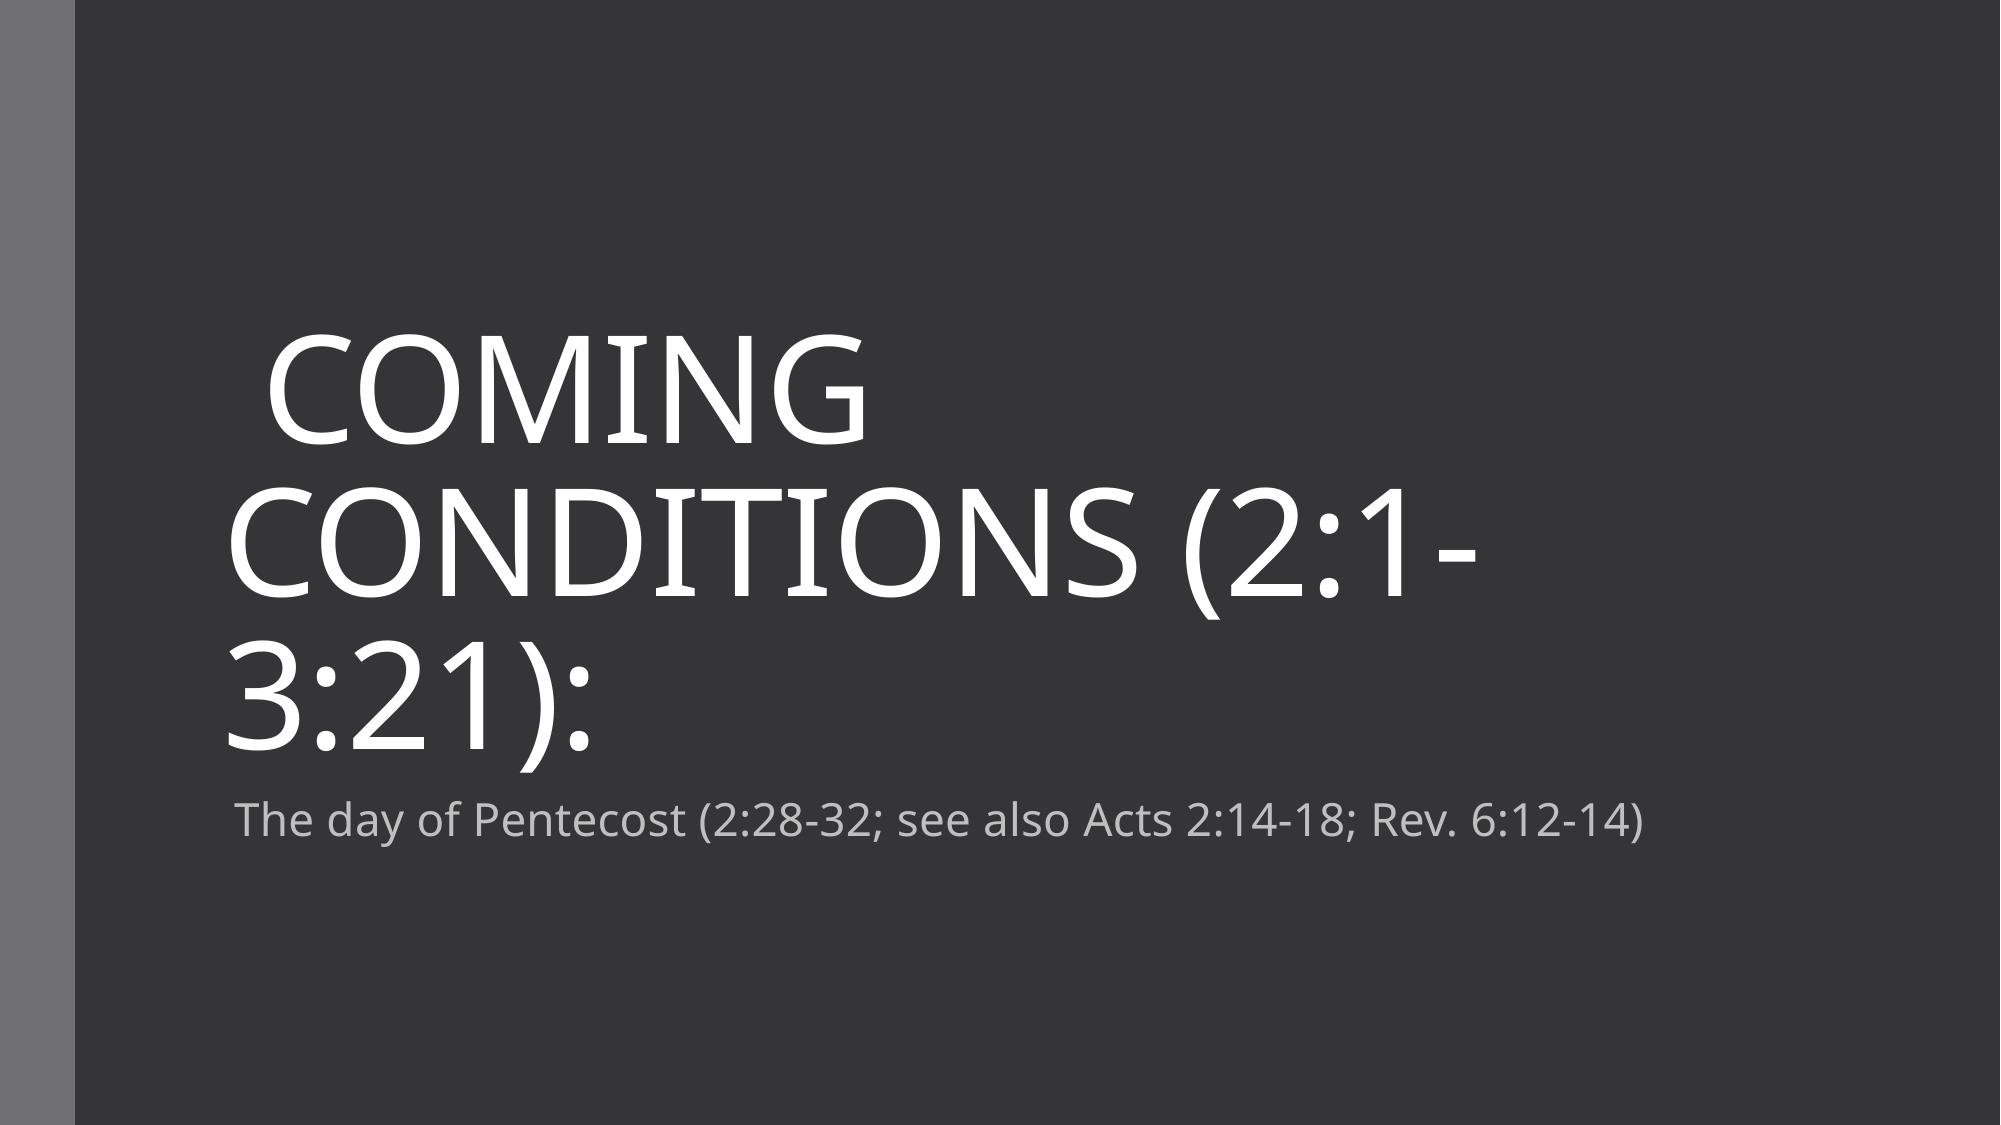

# COMING CONDITIONS (2:1-3:21):
 The day of Pentecost (2:28-32; see also Acts 2:14-18; Rev. 6:12-14)